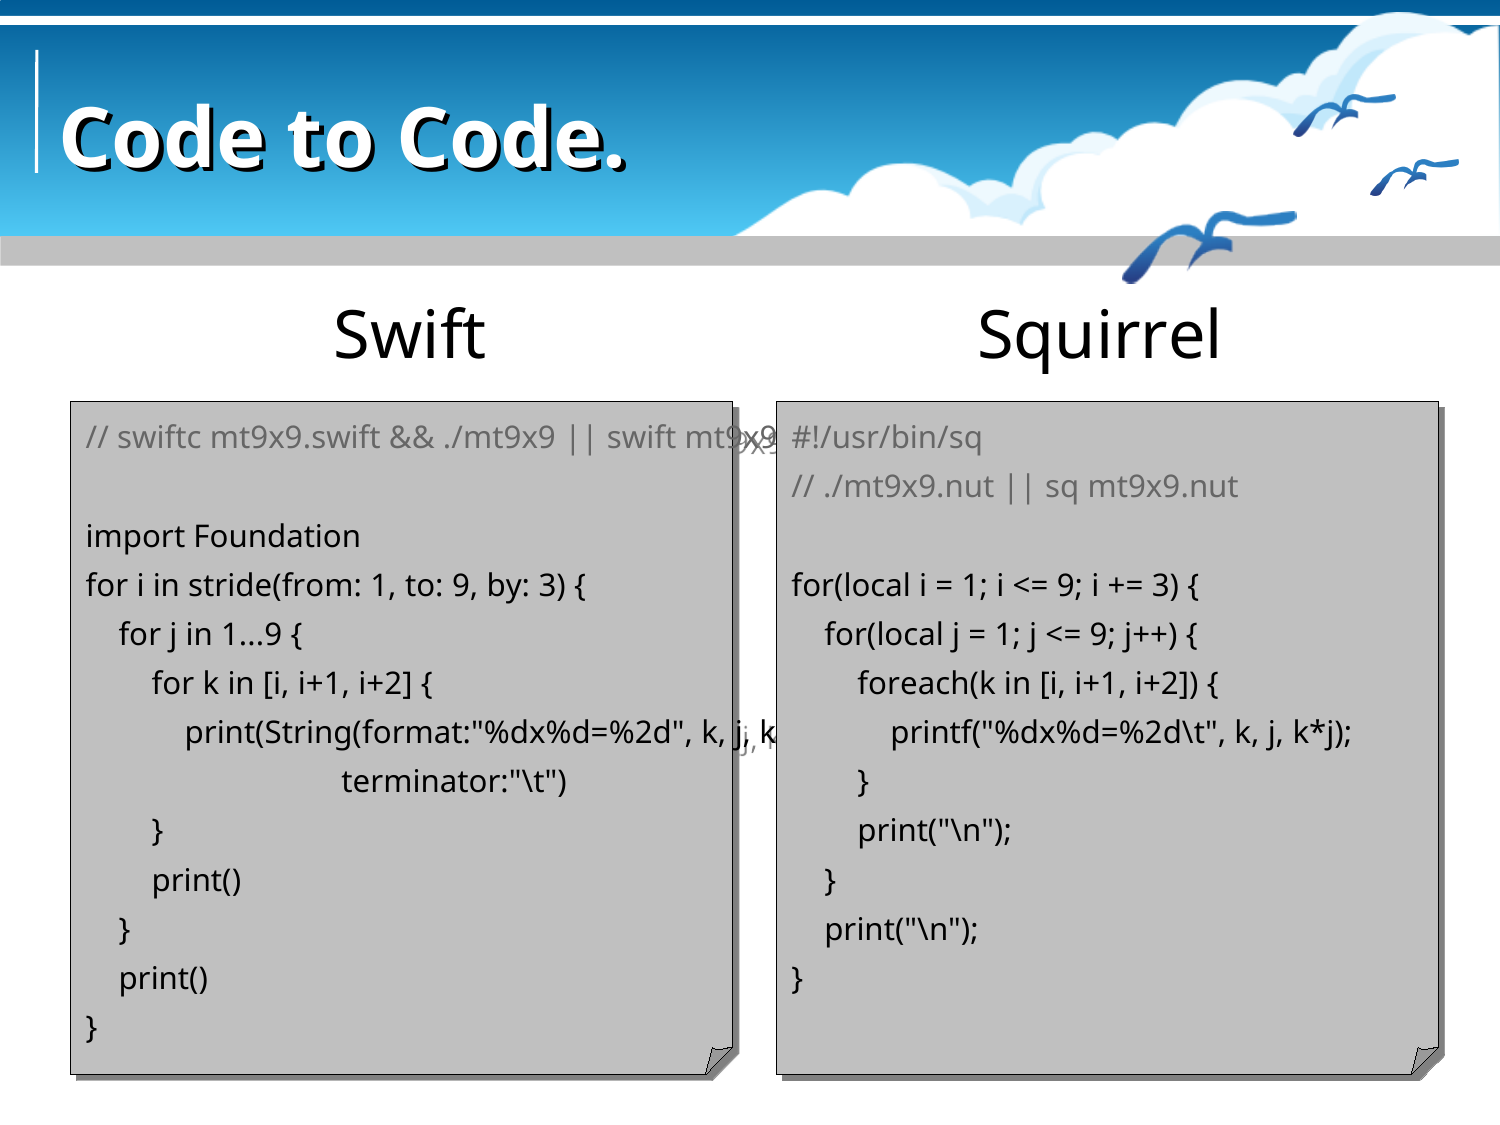

# Code to Code.
Squirrel
Swift
// swiftc mt9x9.swift && ./mt9x9 || swift mt9x9.swift
import Foundation
for i in stride(from: 1, to: 9, by: 3) {
 for j in 1...9 {
 for k in [i, i+1, i+2] {
 print(String(format:"%dx%d=%2d", k, j, k*j),
 terminator:"\t")
 }
 print()
 }
 print()
}
#!/usr/bin/sq
// ./mt9x9.nut || sq mt9x9.nut
for(local i = 1; i <= 9; i += 3) {
 for(local j = 1; j <= 9; j++) {
 foreach(k in [i, i+1, i+2]) {
 printf("%dx%d=%2d\t", k, j, k*j);
 }
 print("\n");
 }
 print("\n");
}